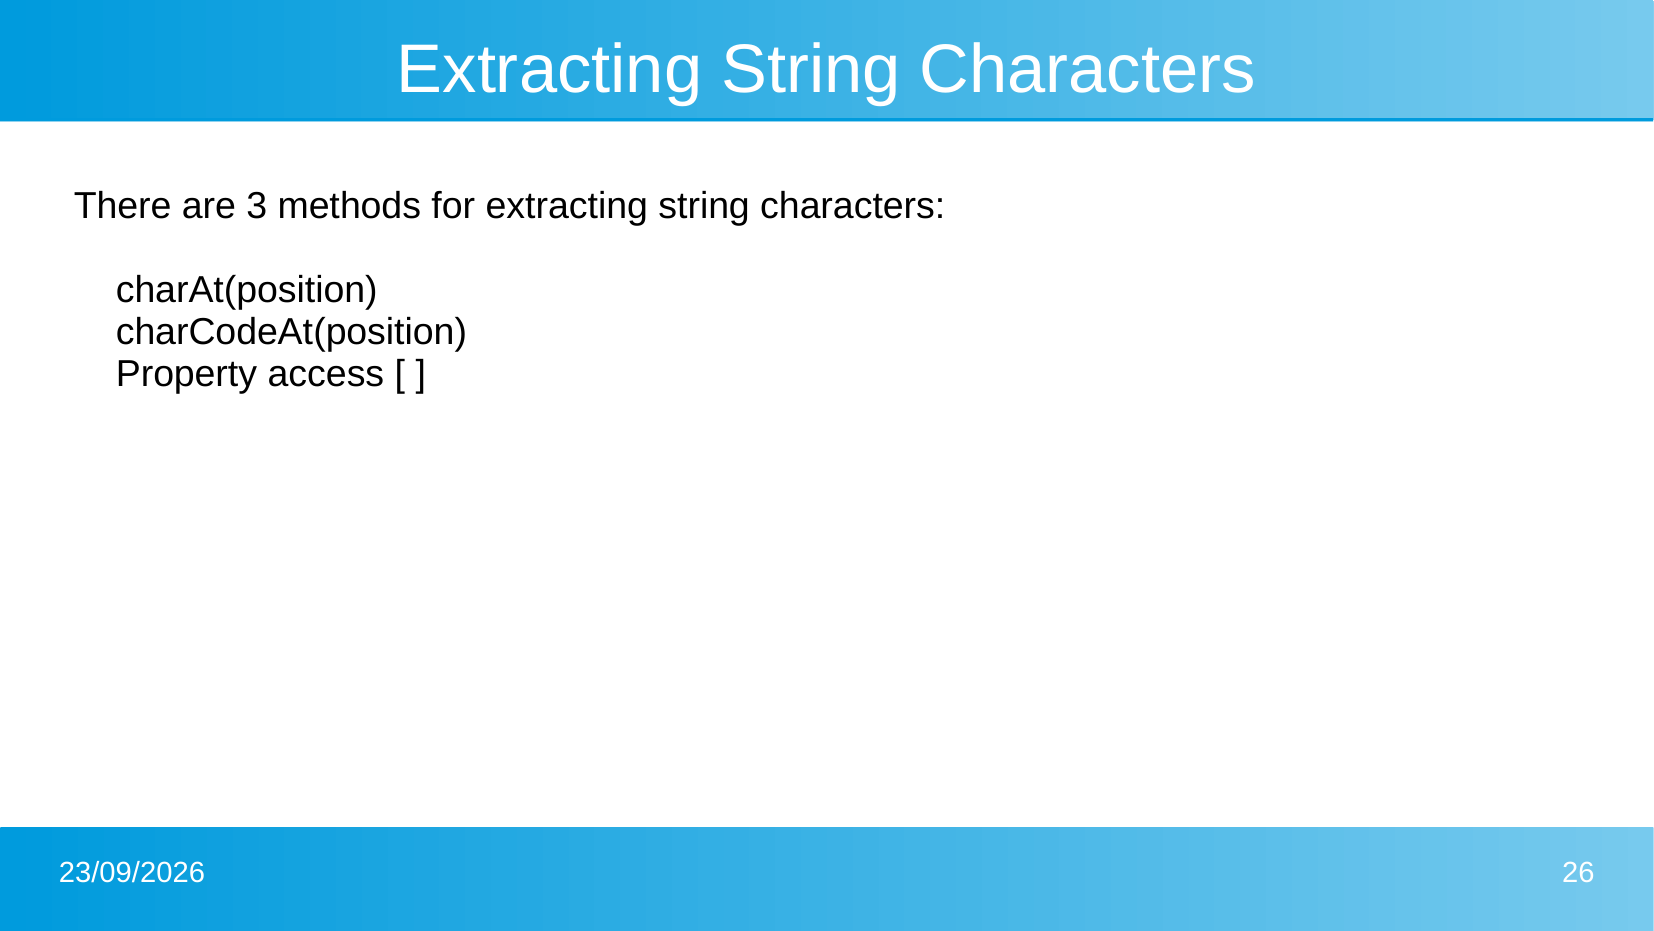

# Extracting String Characters
There are 3 methods for extracting string characters:
 charAt(position)
 charCodeAt(position)
 Property access [ ]
26